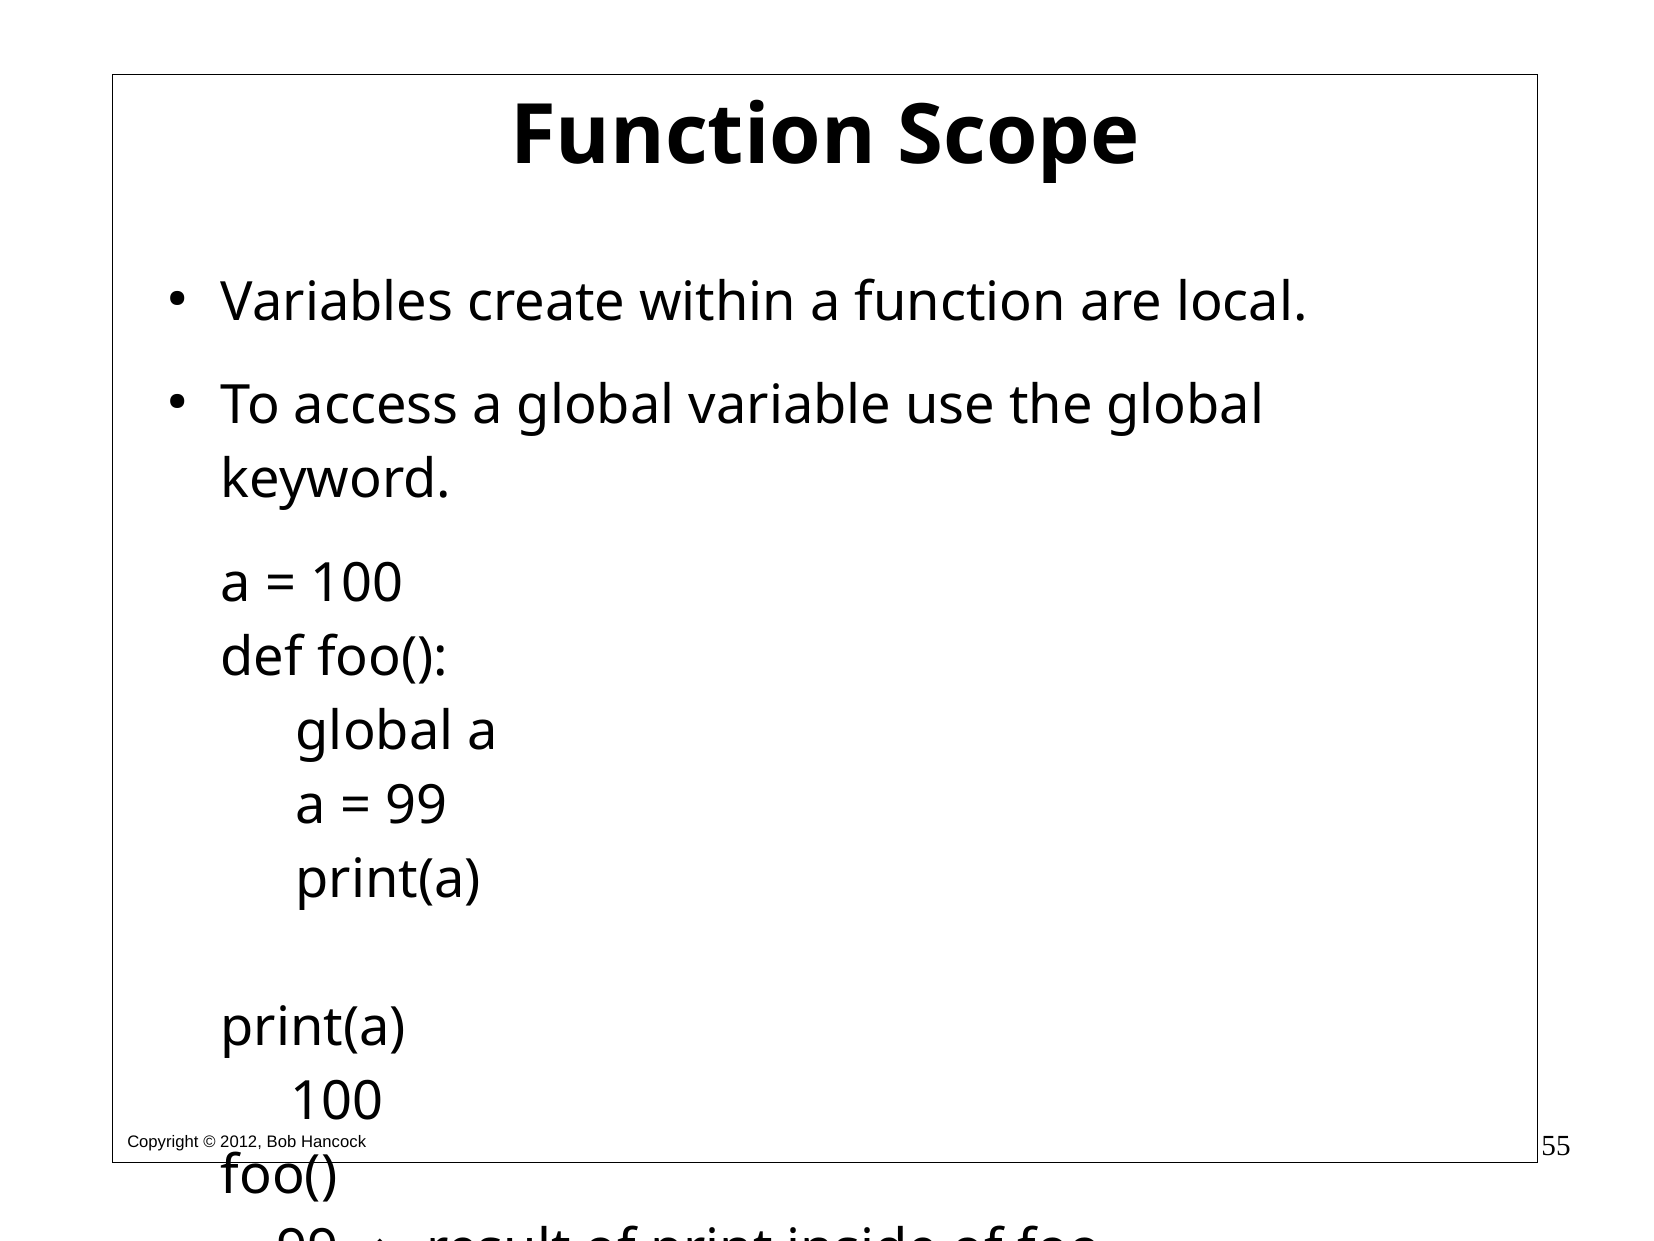

# Function Scope
Variables create within a function are local.
To access a global variable use the global keyword.
a = 100
def foo():
	global a
	a = 99
	print(a)
print(a)
 100
foo()
 99 ← result of print inside of foo
print(a)
 99
Copyright © 2012, Bob Hancock
55